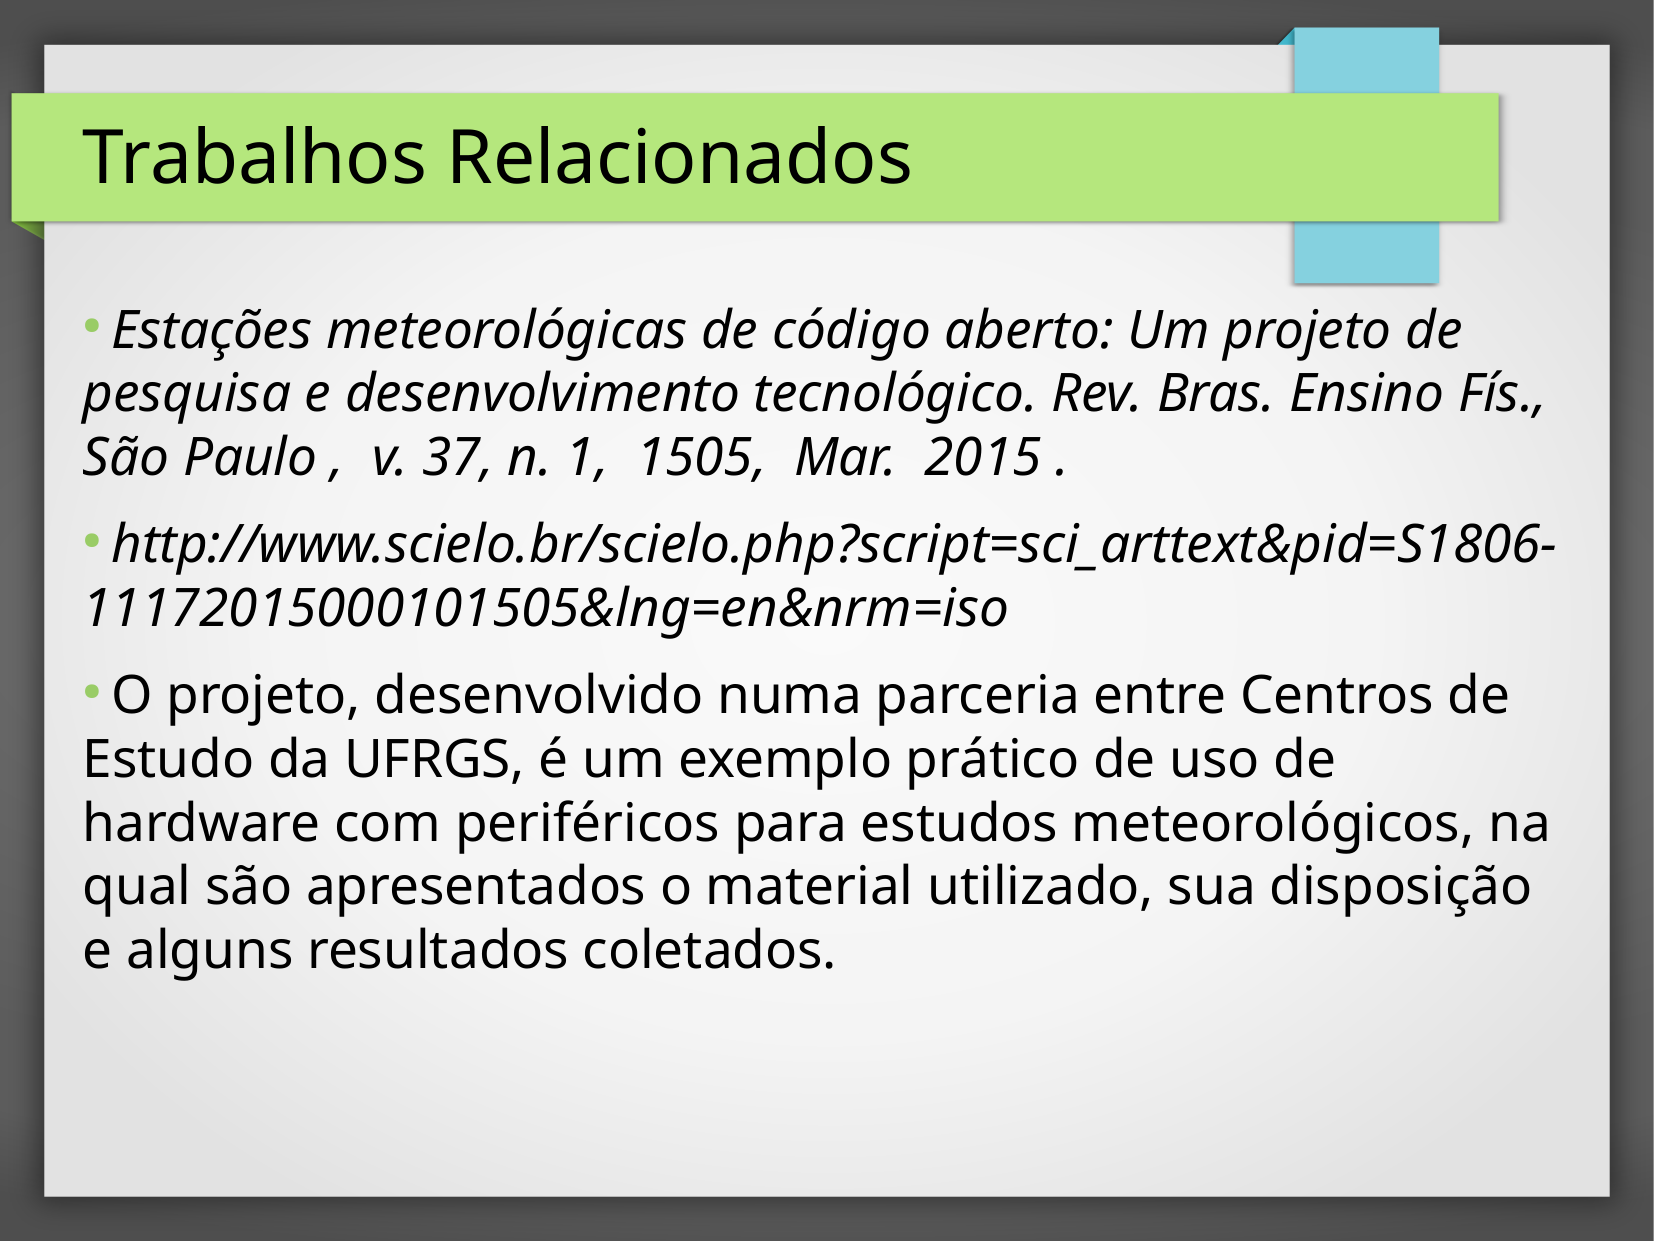

# Trabalhos Relacionados
 Estações meteorológicas de código aberto: Um projeto de pesquisa e desenvolvimento tecnológico. Rev. Bras. Ensino Fís., São Paulo , v. 37, n. 1, 1505, Mar. 2015 .
 http://www.scielo.br/scielo.php?script=sci_arttext&pid=S1806-11172015000101505&lng=en&nrm=iso
 O projeto, desenvolvido numa parceria entre Centros de Estudo da UFRGS, é um exemplo prático de uso de hardware com periféricos para estudos meteorológicos, na qual são apresentados o material utilizado, sua disposição e alguns resultados coletados.